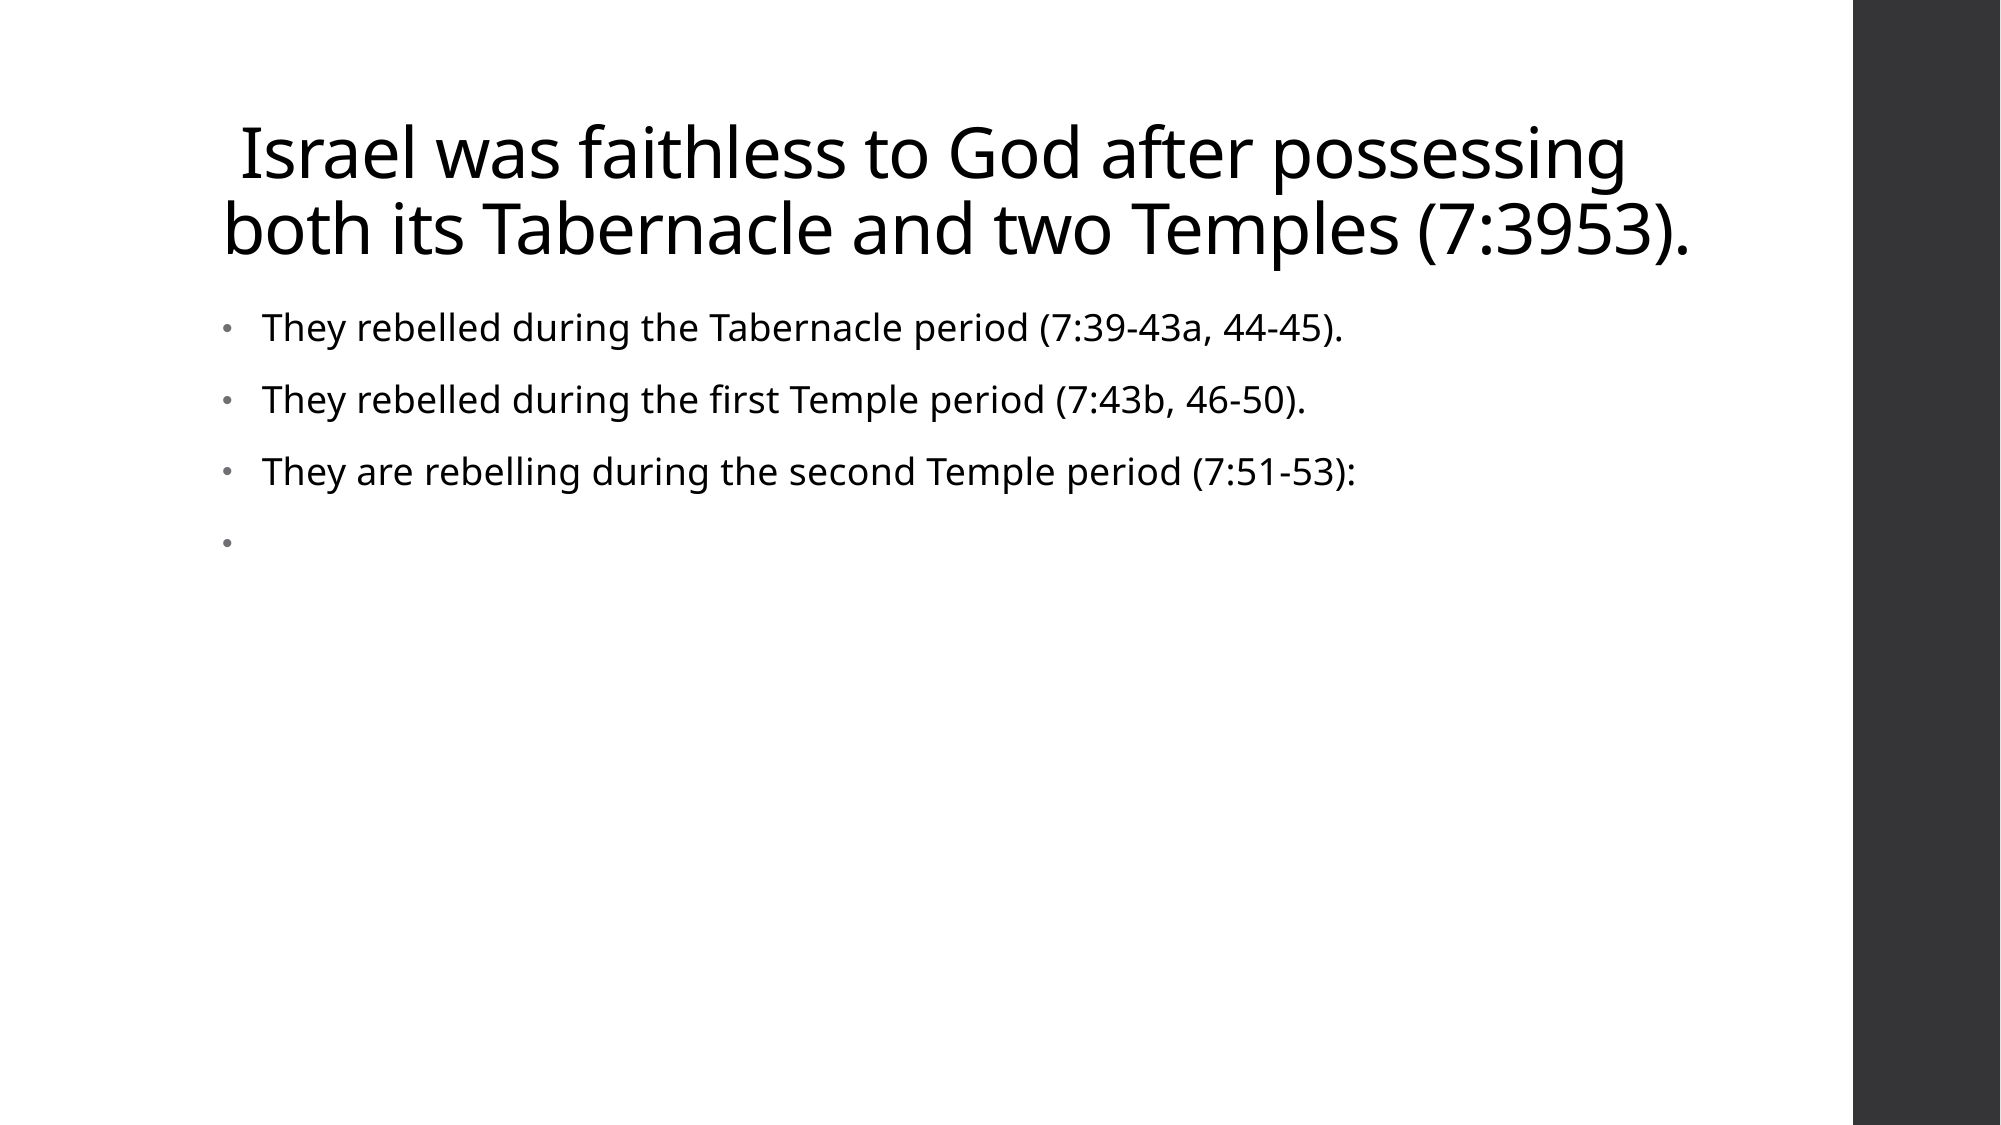

# Israel was faithless to God after possessing both its Tabernacle and two Temples (7:3953).
 They rebelled during the Tabernacle period (7:39-43a, 44-45).
 They rebelled during the first Temple period (7:43b, 46-50).
 They are rebelling during the second Temple period (7:51-53):